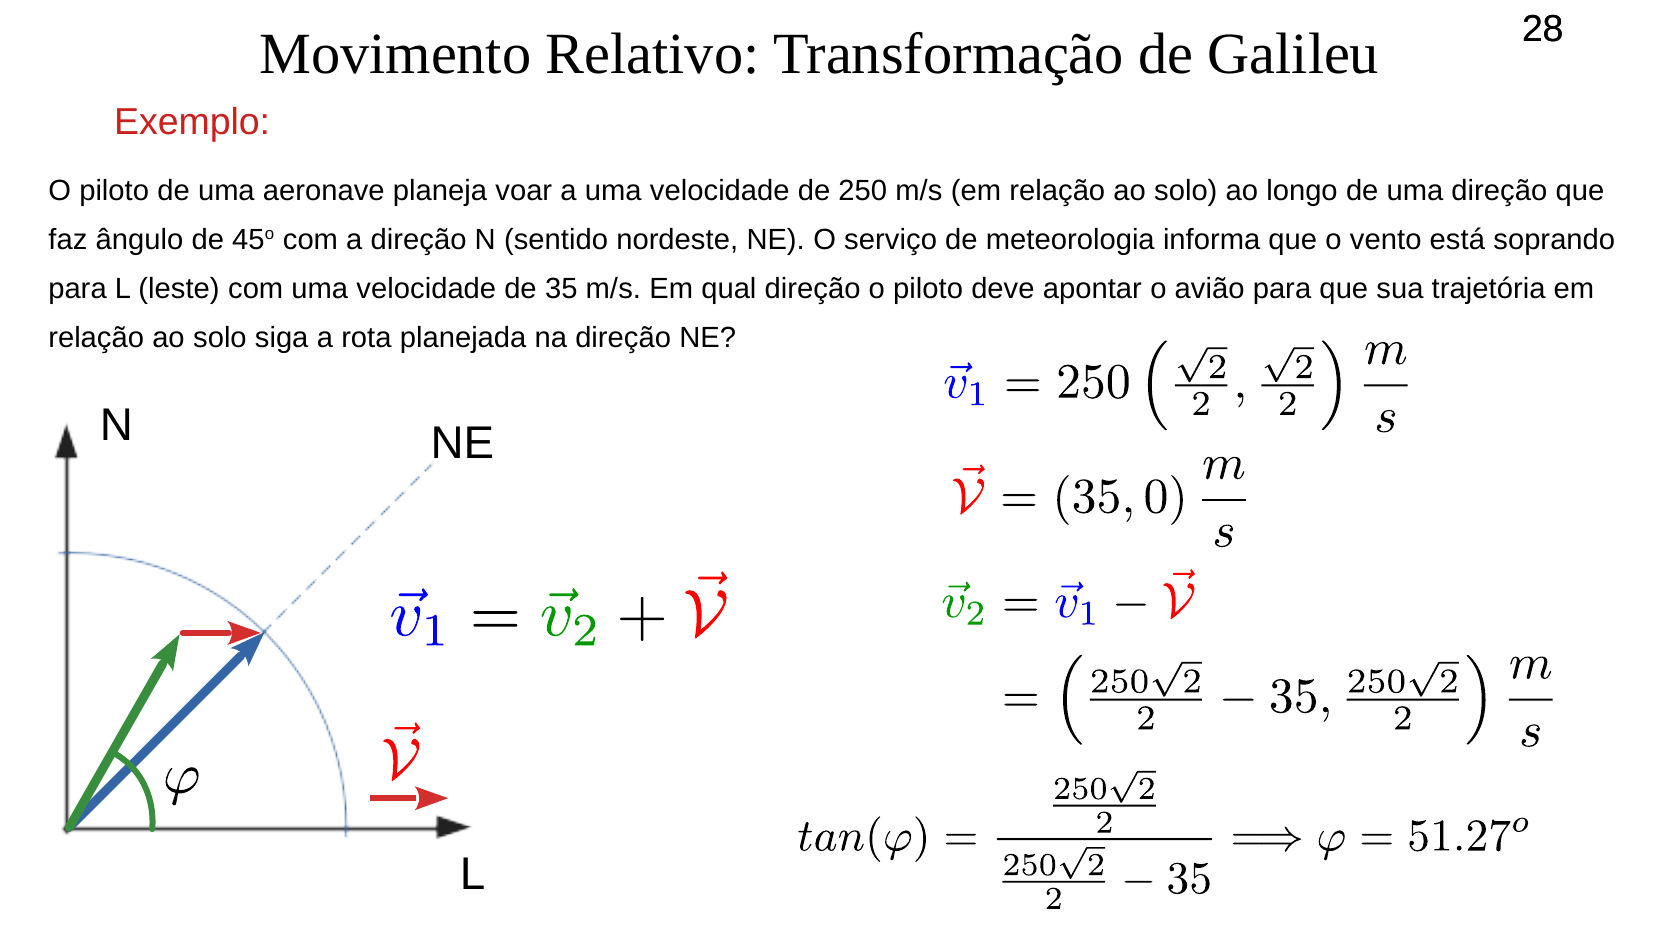

Movimento Relativo: Transformação de Galileu
Exemplo:
O piloto de uma aeronave planeja voar a uma velocidade de 250 m/s (em relação ao solo) ao longo de uma direção que
faz ângulo de 45o com a direção N (sentido nordeste, NE). O serviço de meteorologia informa que o vento está soprando
para L (leste) com uma velocidade de 35 m/s. Em qual direção o piloto deve apontar o avião para que sua trajetória em
relação ao solo siga a rota planejada na direção NE?
N
NE
L